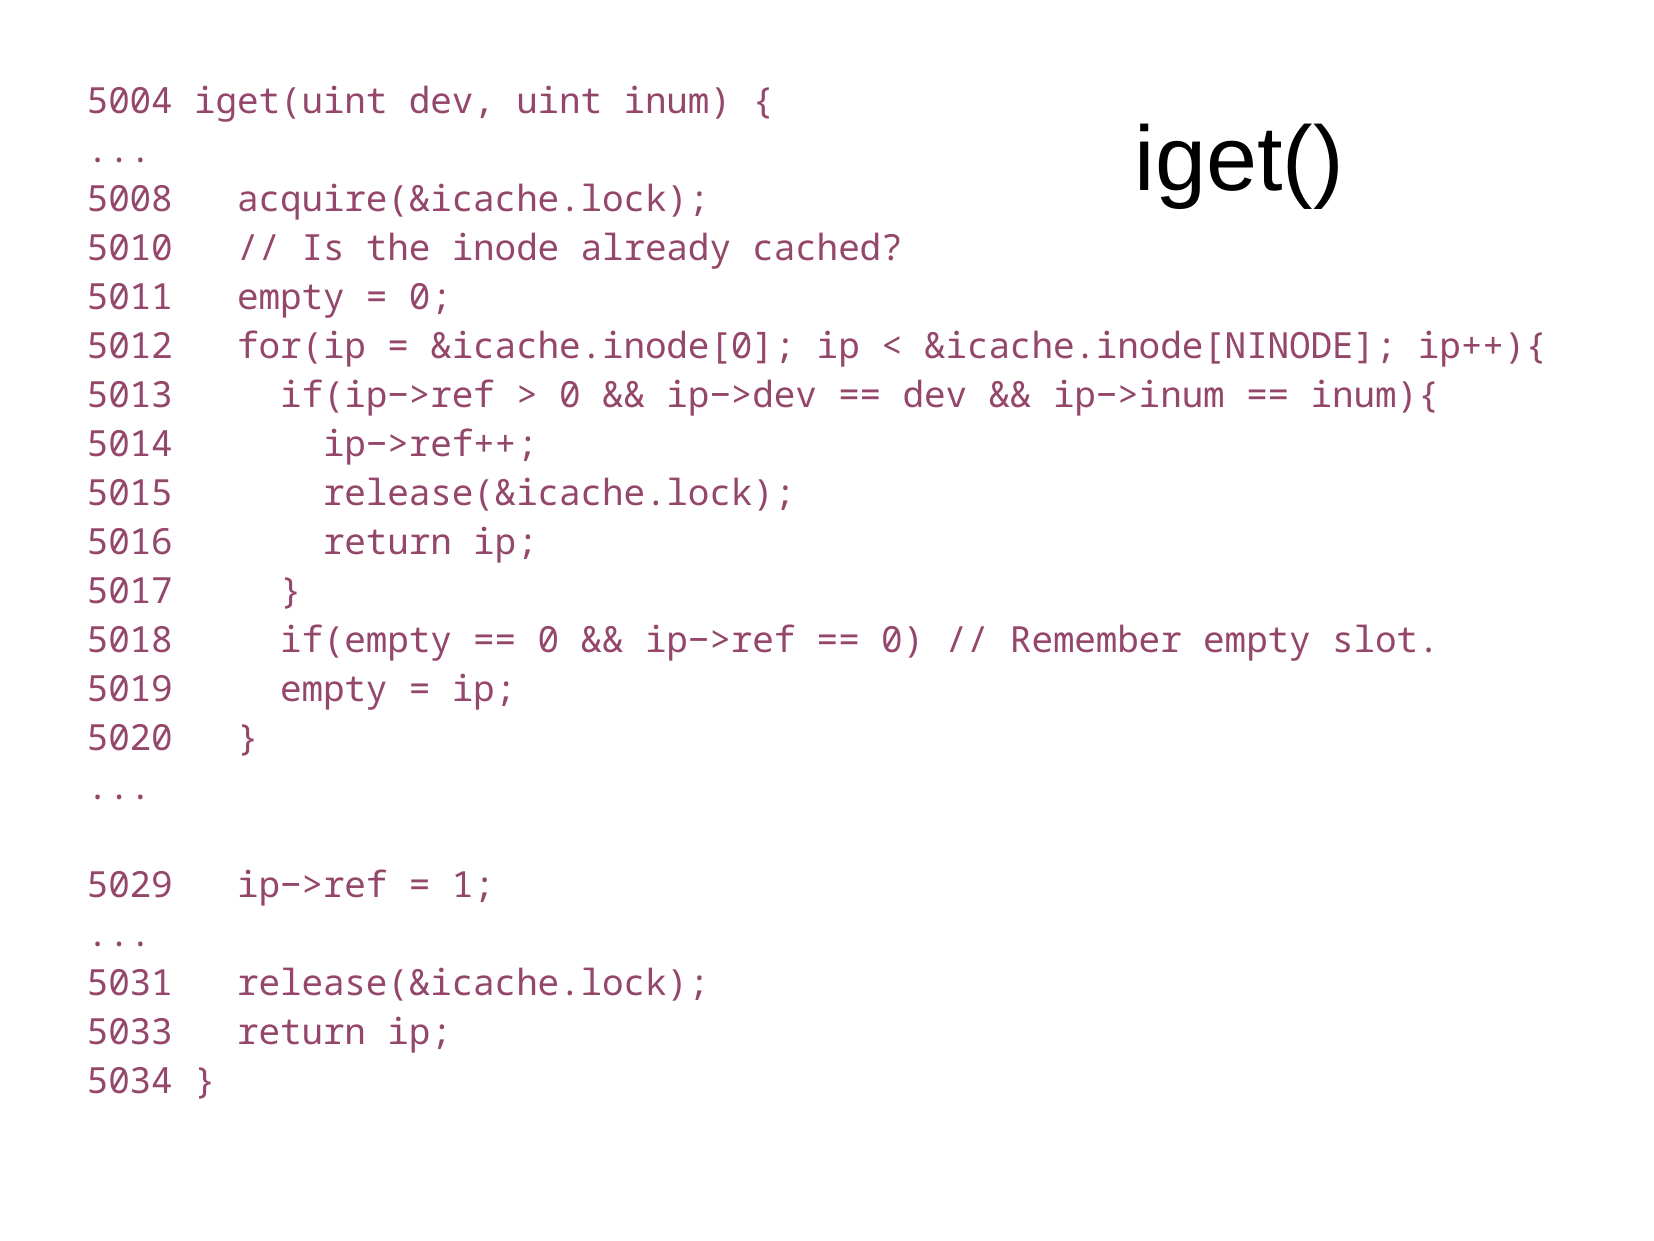

# iget()
5004 iget(uint dev, uint inum) {
...
5008 acquire(&icache.lock);
5010 // Is the inode already cached?
5011 empty = 0;
5012 for(ip = &icache.inode[0]; ip < &icache.inode[NINODE]; ip++){
5013 if(ip−>ref > 0 && ip−>dev == dev && ip−>inum == inum){
5014 ip−>ref++;
5015 release(&icache.lock);
5016 return ip;
5017 }
5018 if(empty == 0 && ip−>ref == 0) // Remember empty slot.
5019 empty = ip;
5020 }
...
5029 ip−>ref = 1;
...
5031 release(&icache.lock);
5033 return ip;
5034 }